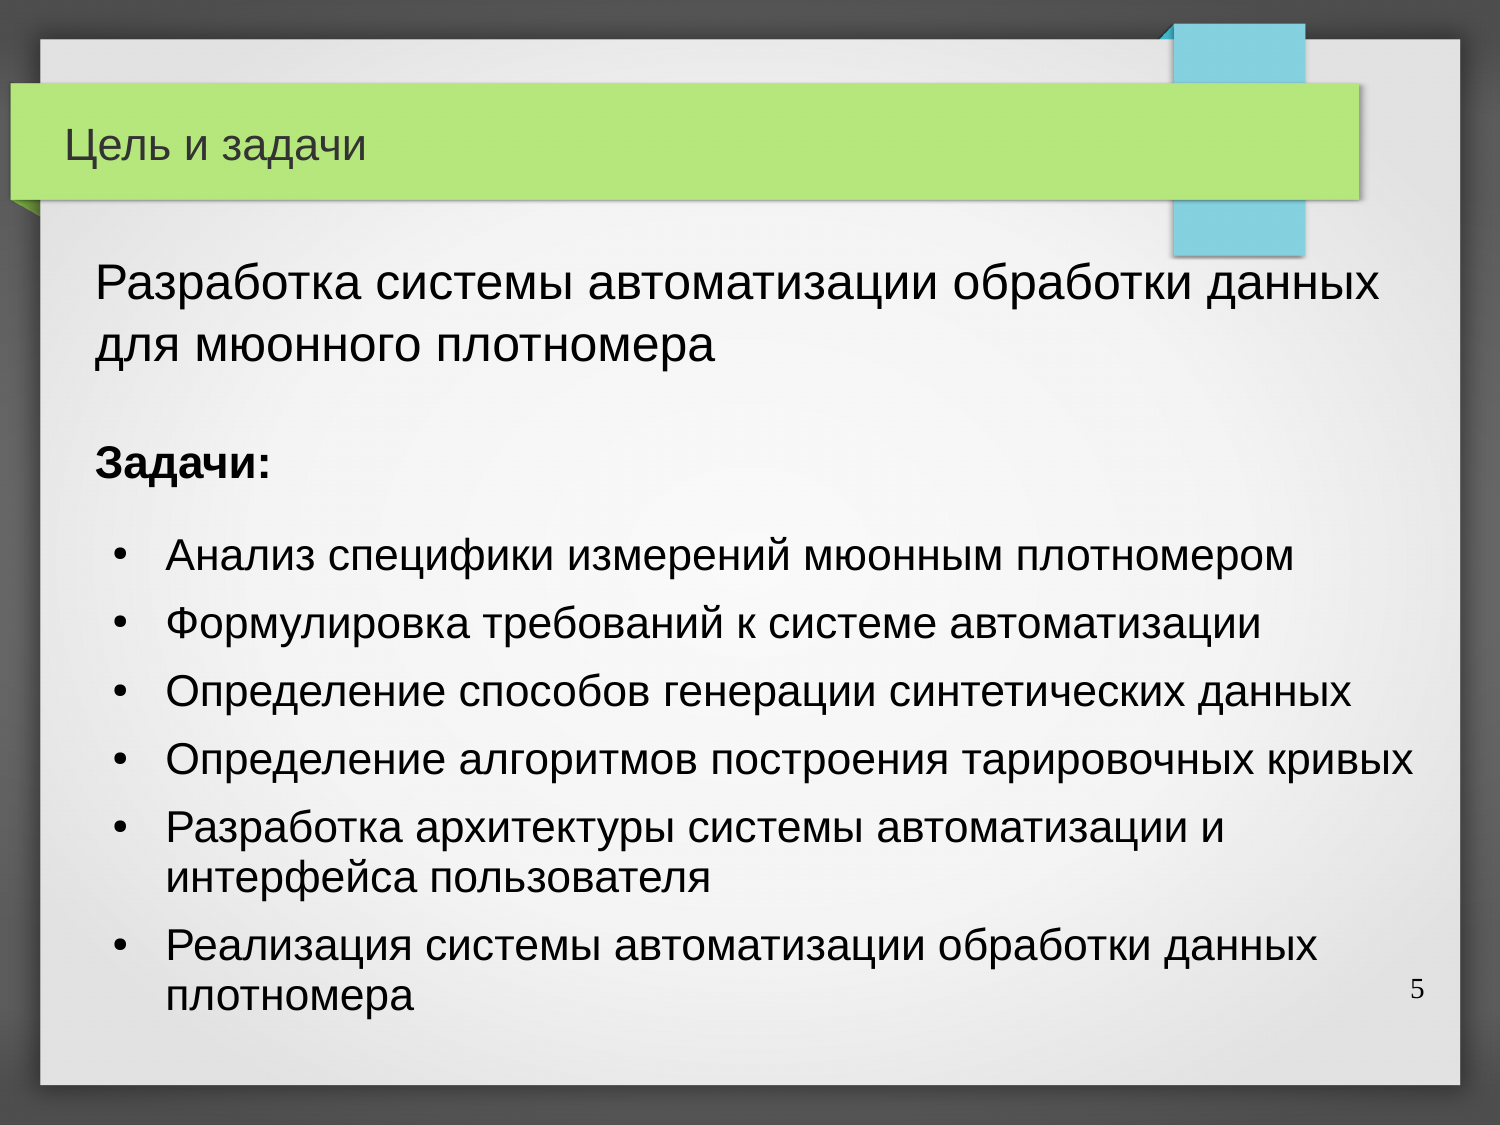

# Цель и задачи
Разработка системы автоматизации обработки данных
для мюонного плотномера
Задачи:
Анализ специфики измерений мюонным плотномером
Формулировка требований к системе автоматизации
Определение способов генерации синтетических данных
Определение алгоритмов построения тарировочных кривых
Разработка архитектуры системы автоматизации и интерфейса пользователя
Реализация системы автоматизации обработки данных плотномера
5